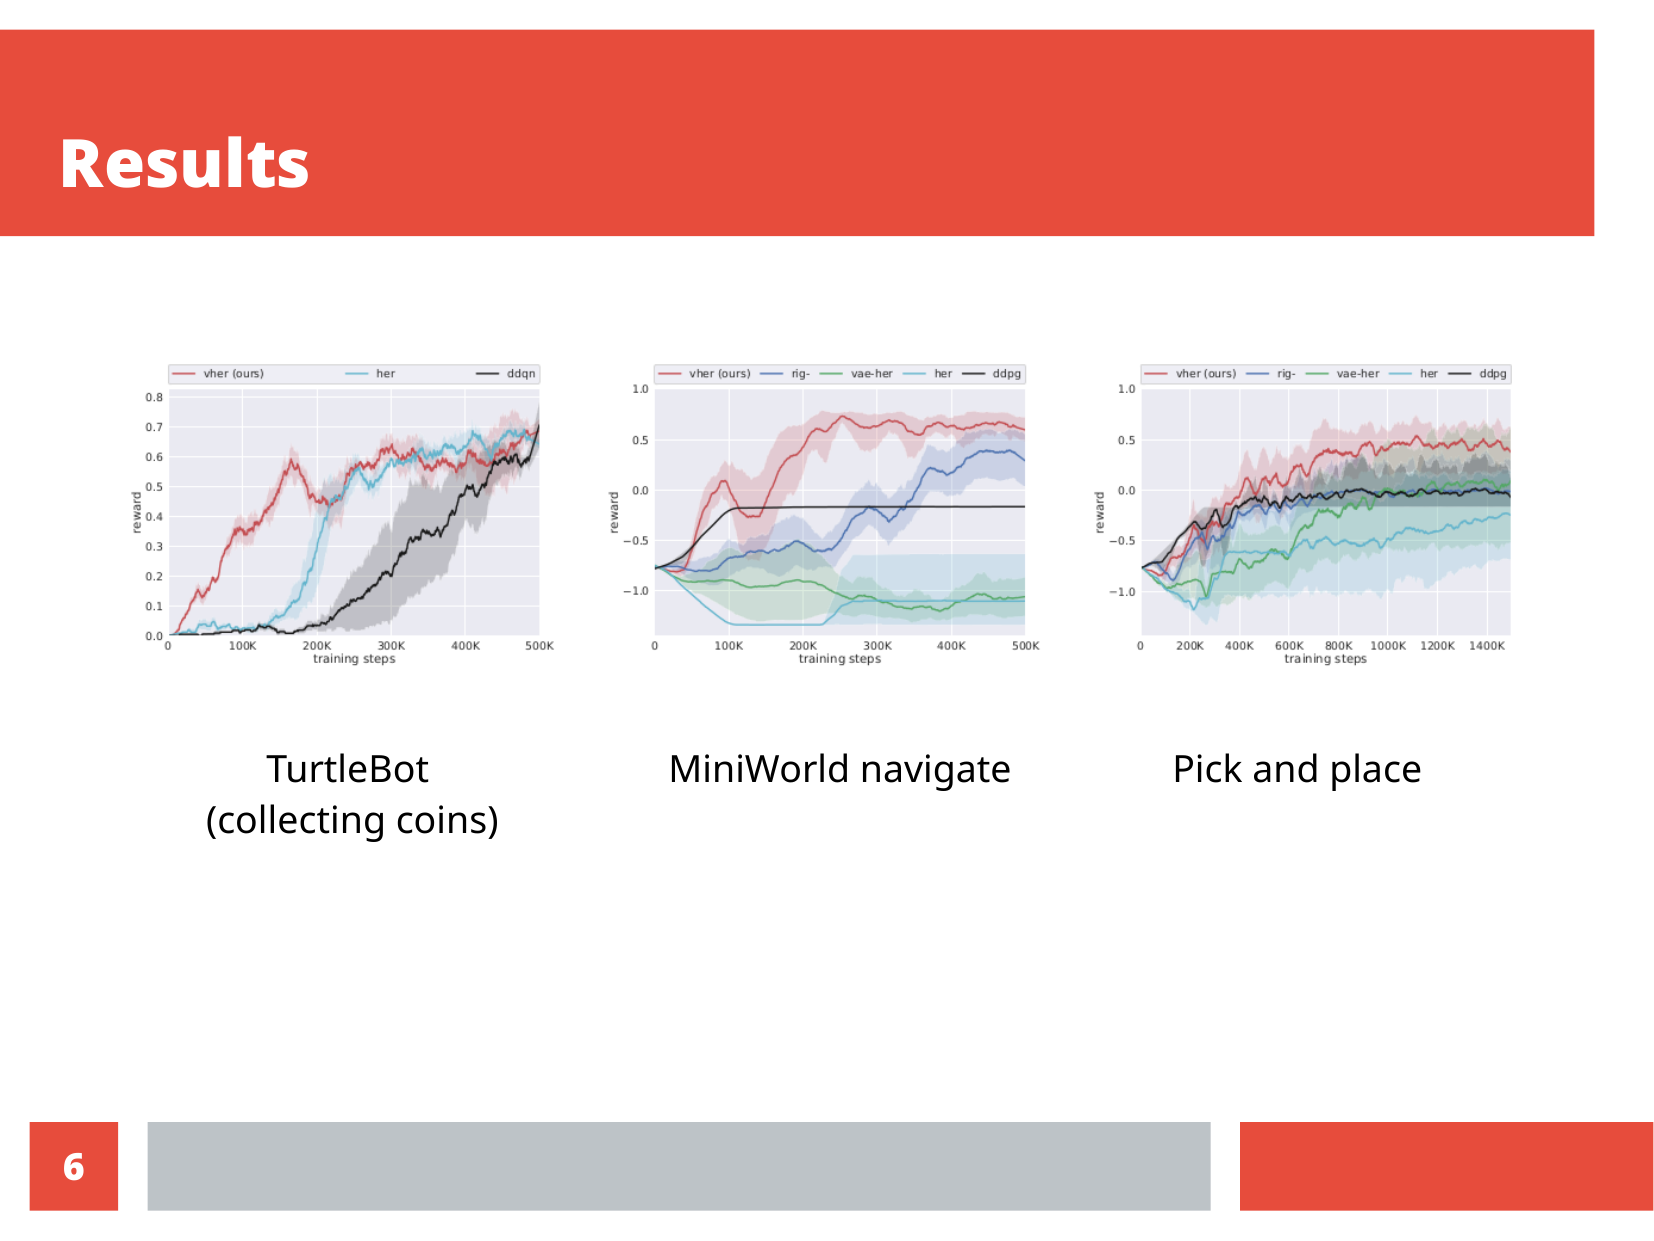

# Results
TurtleBot
(collecting coins)
MiniWorld navigate
Pick and place
6